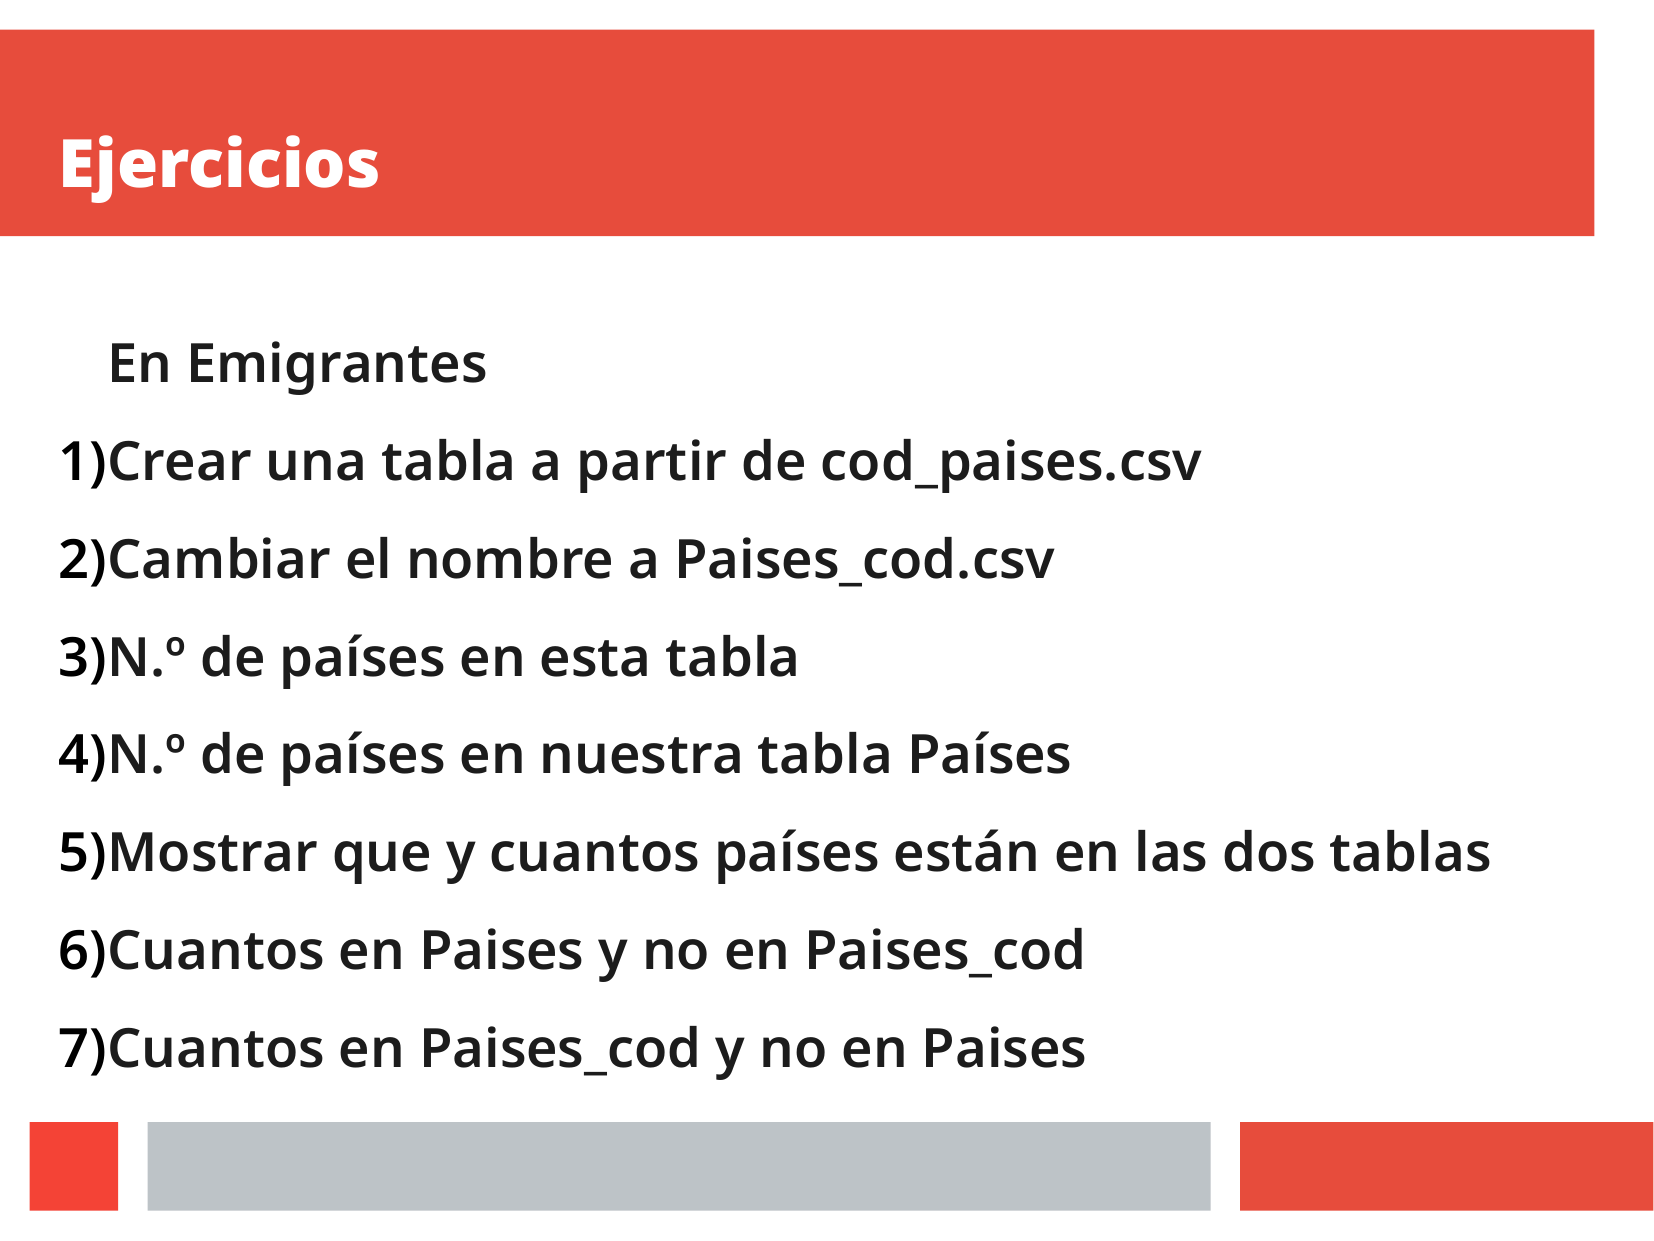

# Ejercicios
En Emigrantes
Crear una tabla a partir de cod_paises.csv
Cambiar el nombre a Paises_cod.csv
N.º de países en esta tabla
N.º de países en nuestra tabla Países
Mostrar que y cuantos países están en las dos tablas
Cuantos en Paises y no en Paises_cod
Cuantos en Paises_cod y no en Paises